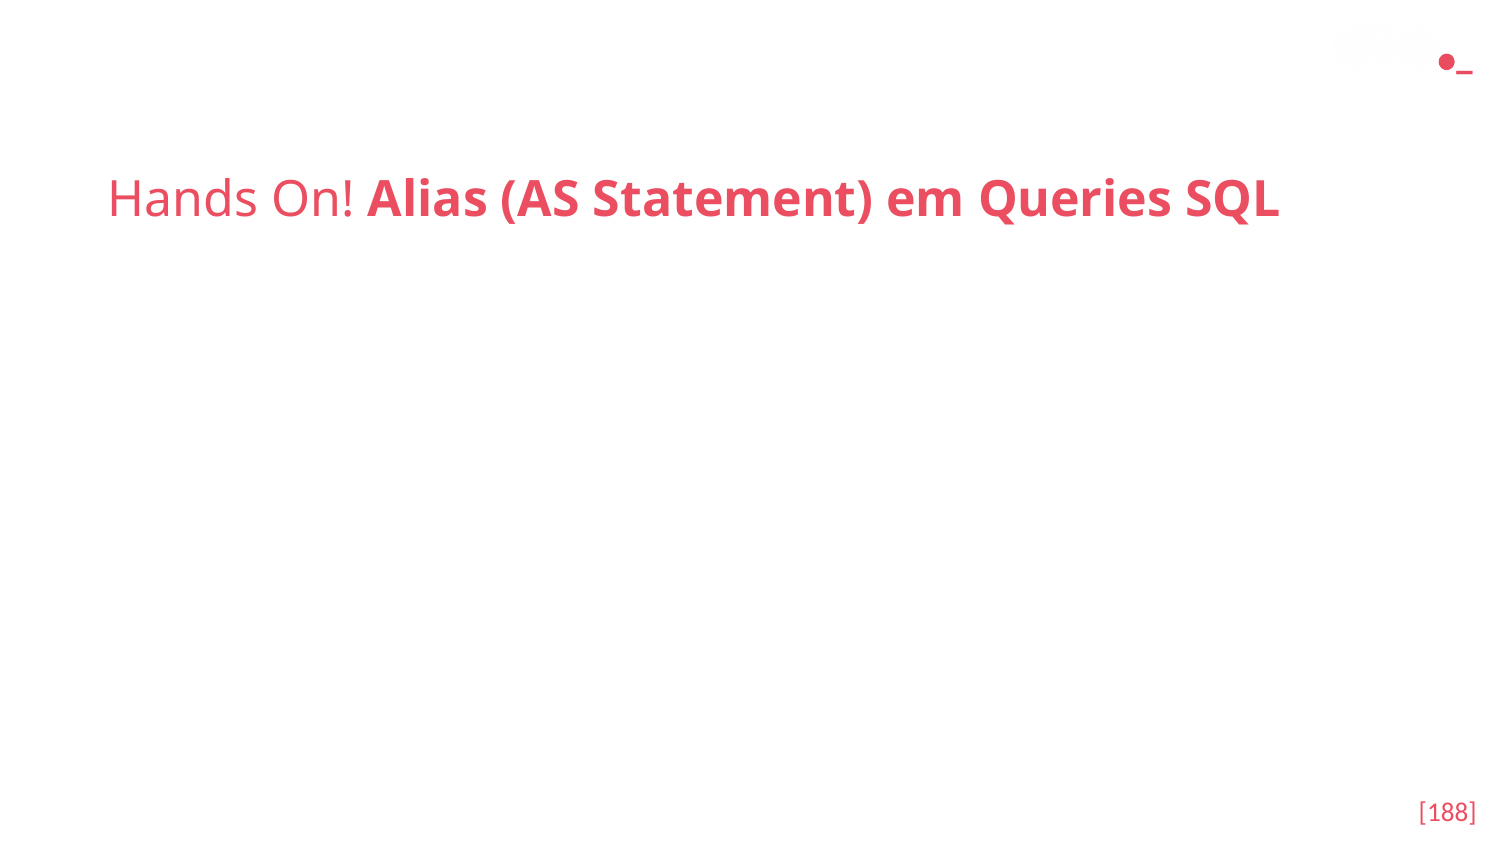

Hands On! Alias (AS Statement) em Queries SQL
“Falar é fácil.
 Mostre-me o código!”
Linus Torvalds